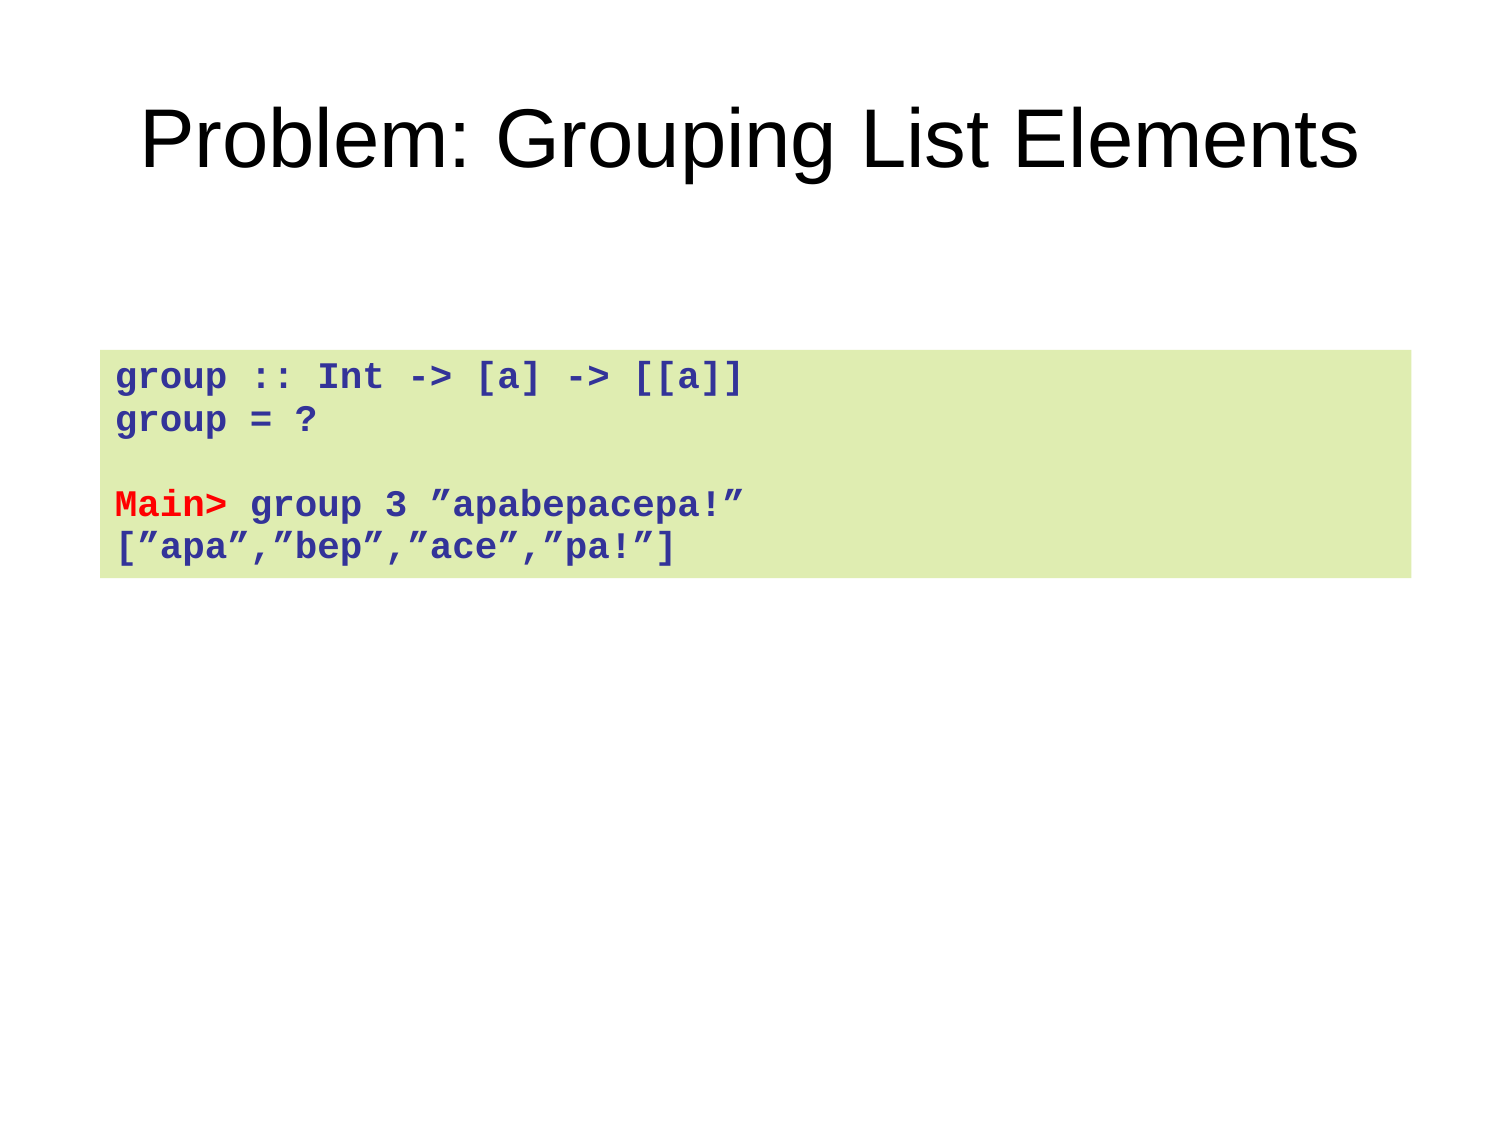

# Problem: Grouping List Elements
group :: Int -> [a] -> [[a]]
group = ?
Main> group 3 ”apabepacepa!”
[”apa”,”bep”,”ace”,”pa!”]